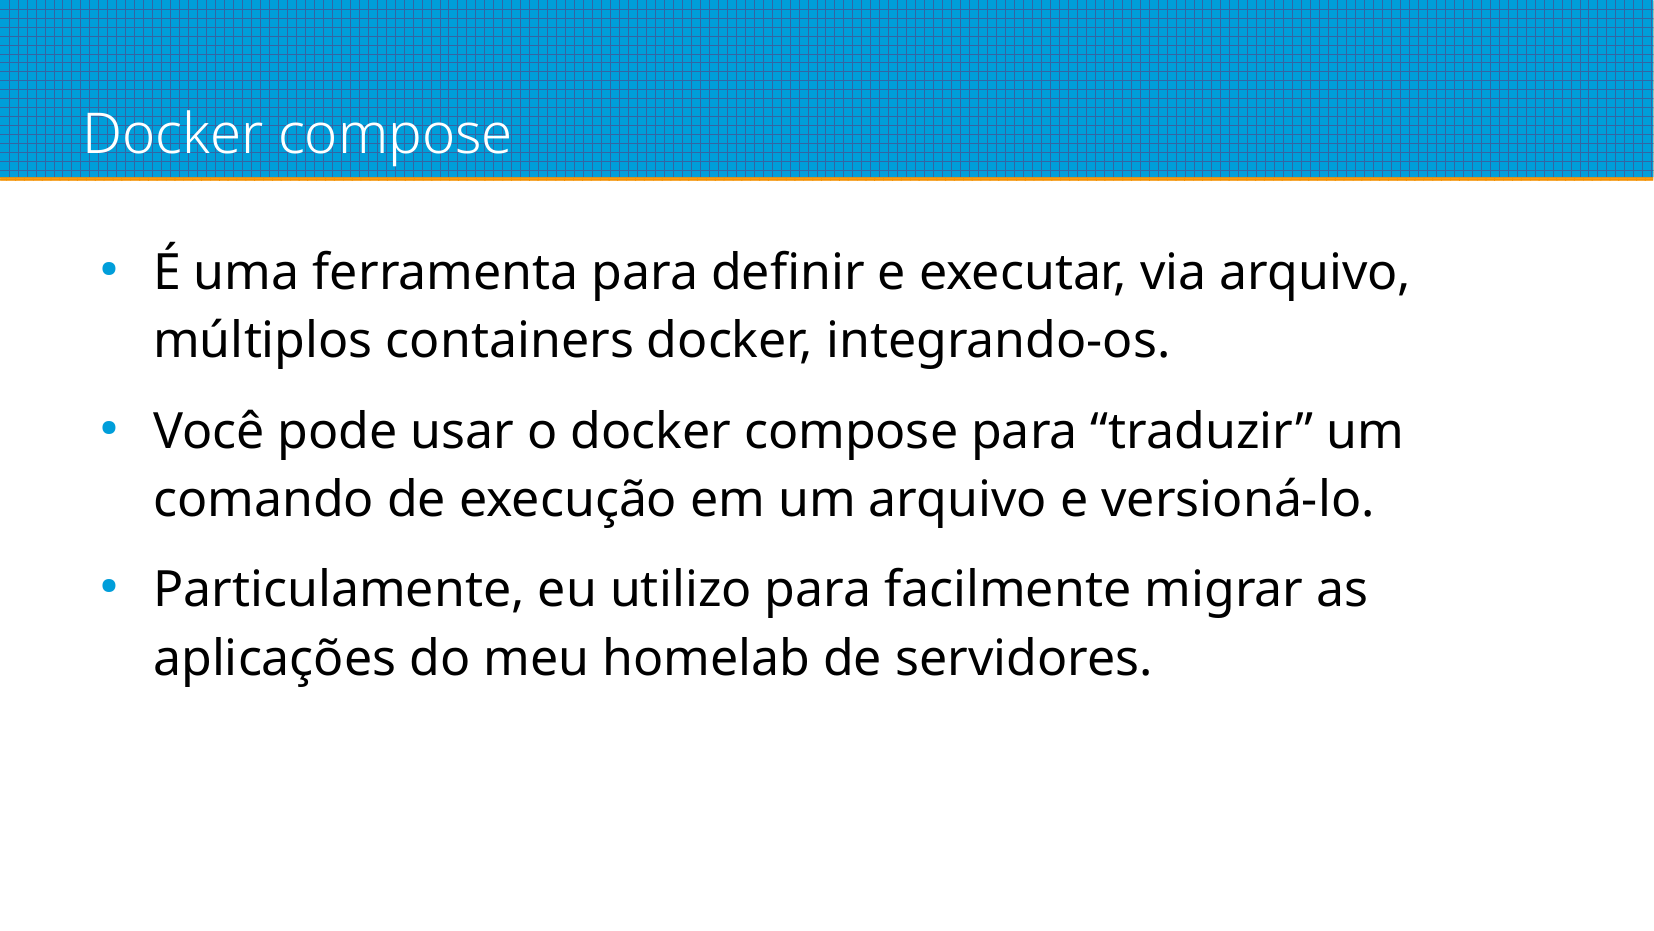

# Docker compose
É uma ferramenta para definir e executar, via arquivo, múltiplos containers docker, integrando-os.
Você pode usar o docker compose para “traduzir” um comando de execução em um arquivo e versioná-lo.
Particulamente, eu utilizo para facilmente migrar as aplicações do meu homelab de servidores.